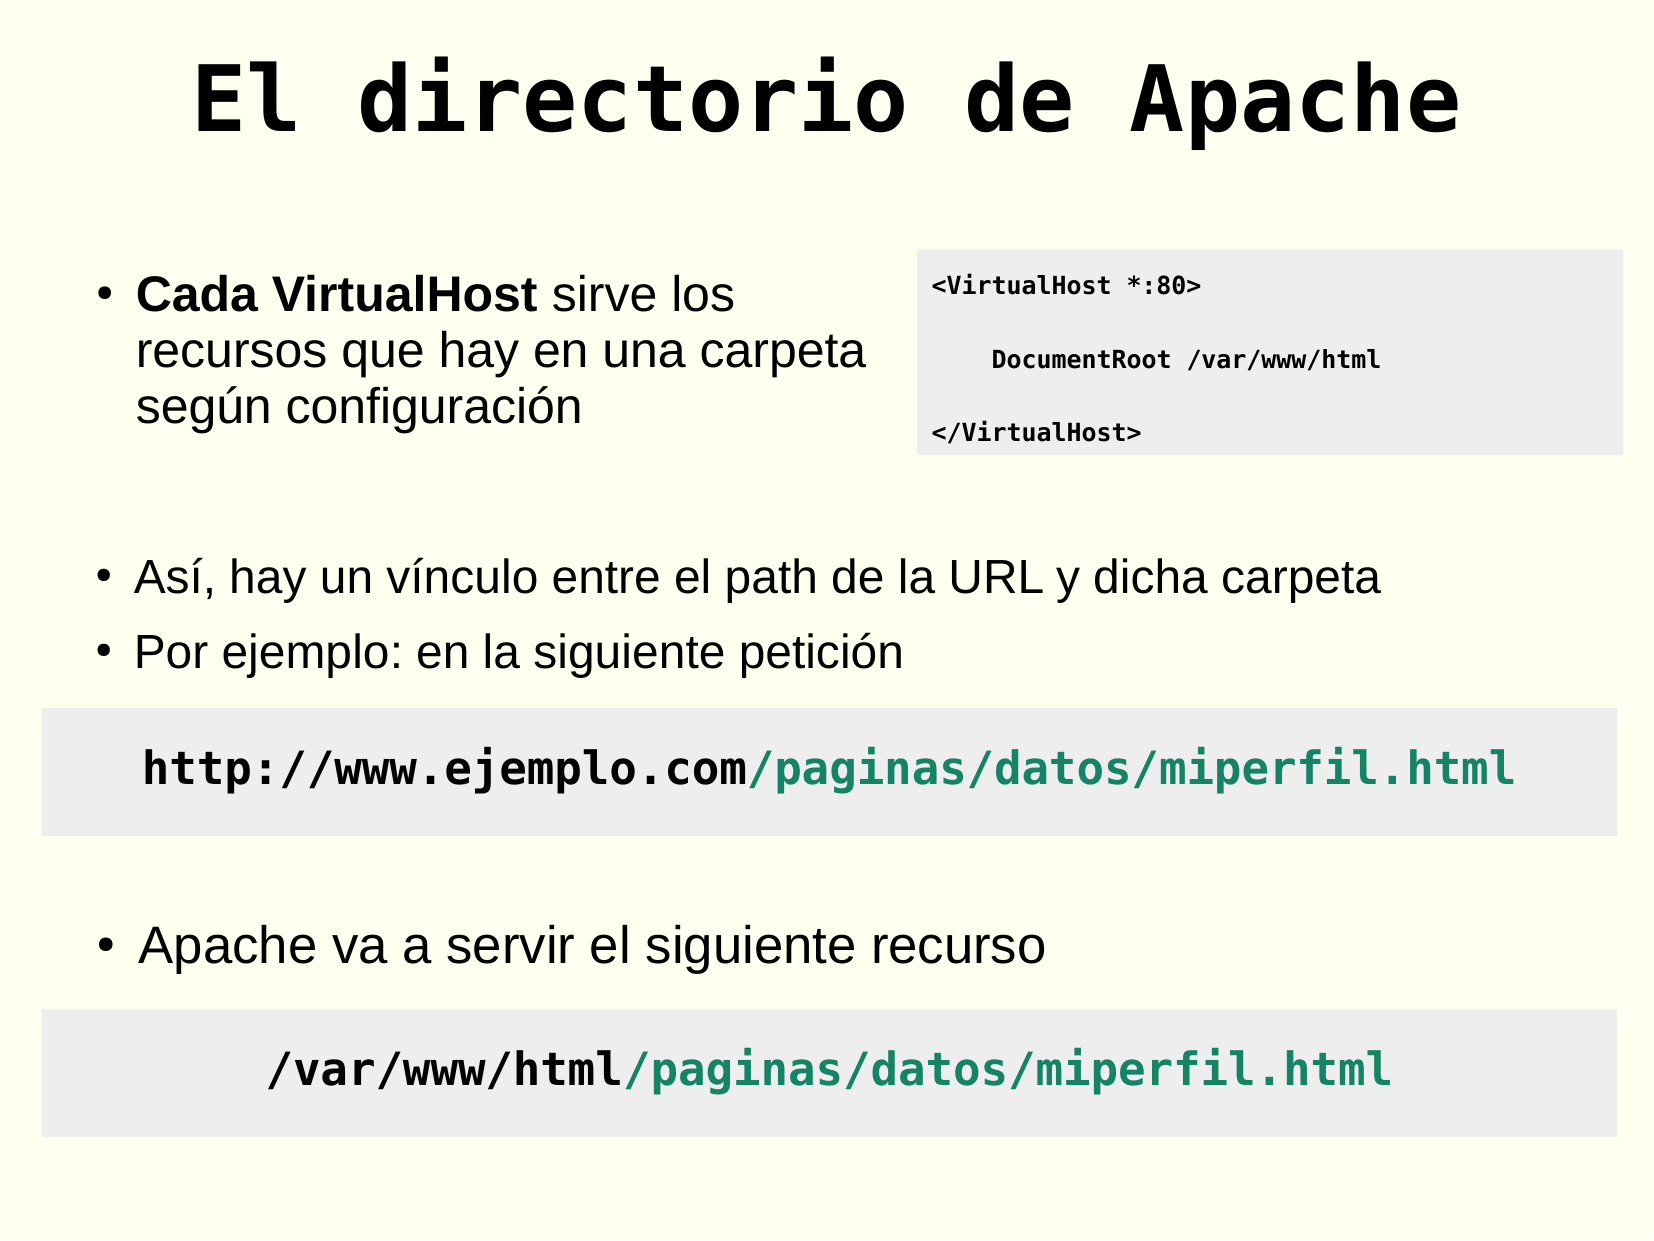

# El directorio de Apache
<VirtualHost *:80>
 DocumentRoot /var/www/html
</VirtualHost>
Cada VirtualHost sirve los recursos que hay en una carpeta según configuración
Así, hay un vínculo entre el path de la URL y dicha carpeta
Por ejemplo: en la siguiente petición
http://www.ejemplo.com/paginas/datos/miperfil.html
Apache va a servir el siguiente recurso
/var/www/html/paginas/datos/miperfil.html